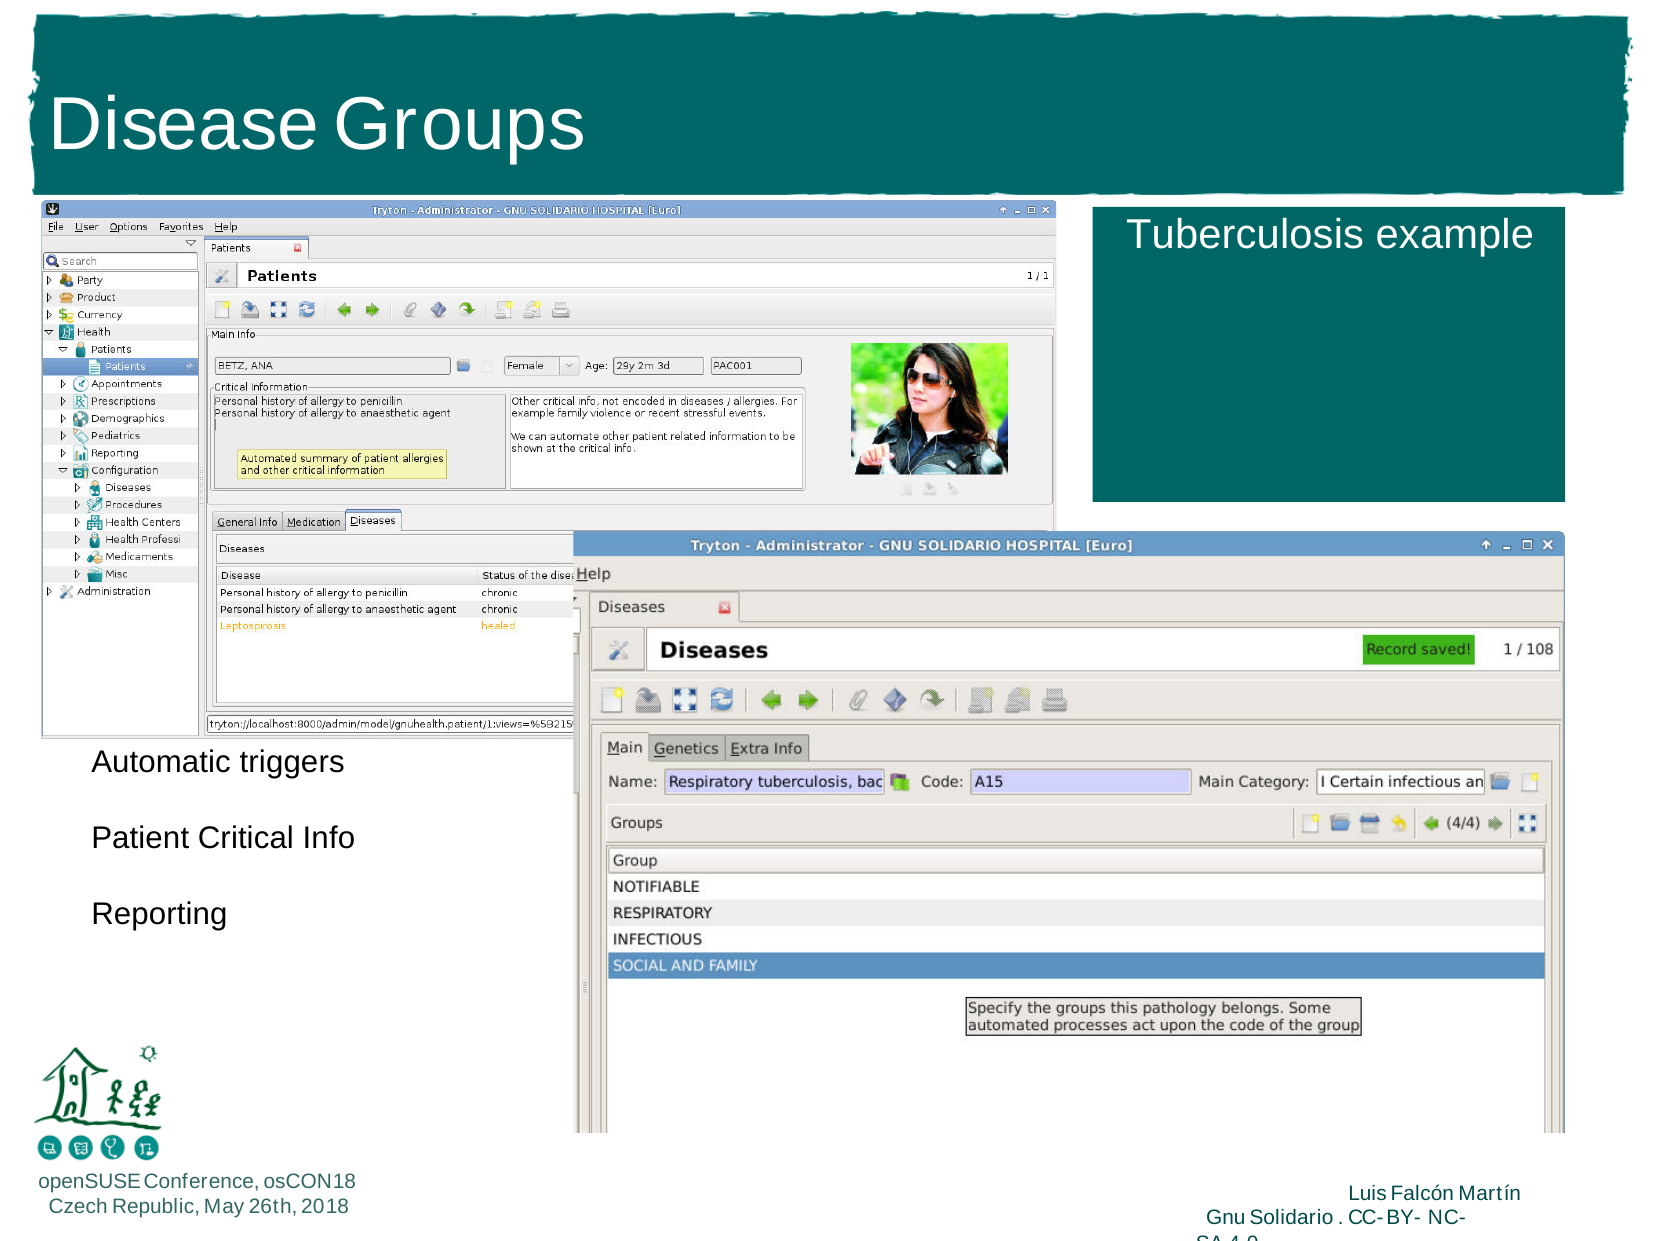

# DiseaseGroups
Tuberculosis example
Automatic triggers
Patient Critical Info Reporting
openSUSEConference,osCON18 CzechRepublic,May26th,2018
LuisFalcónMartín GnuSolidario.CC-BY-NC-SA4.0